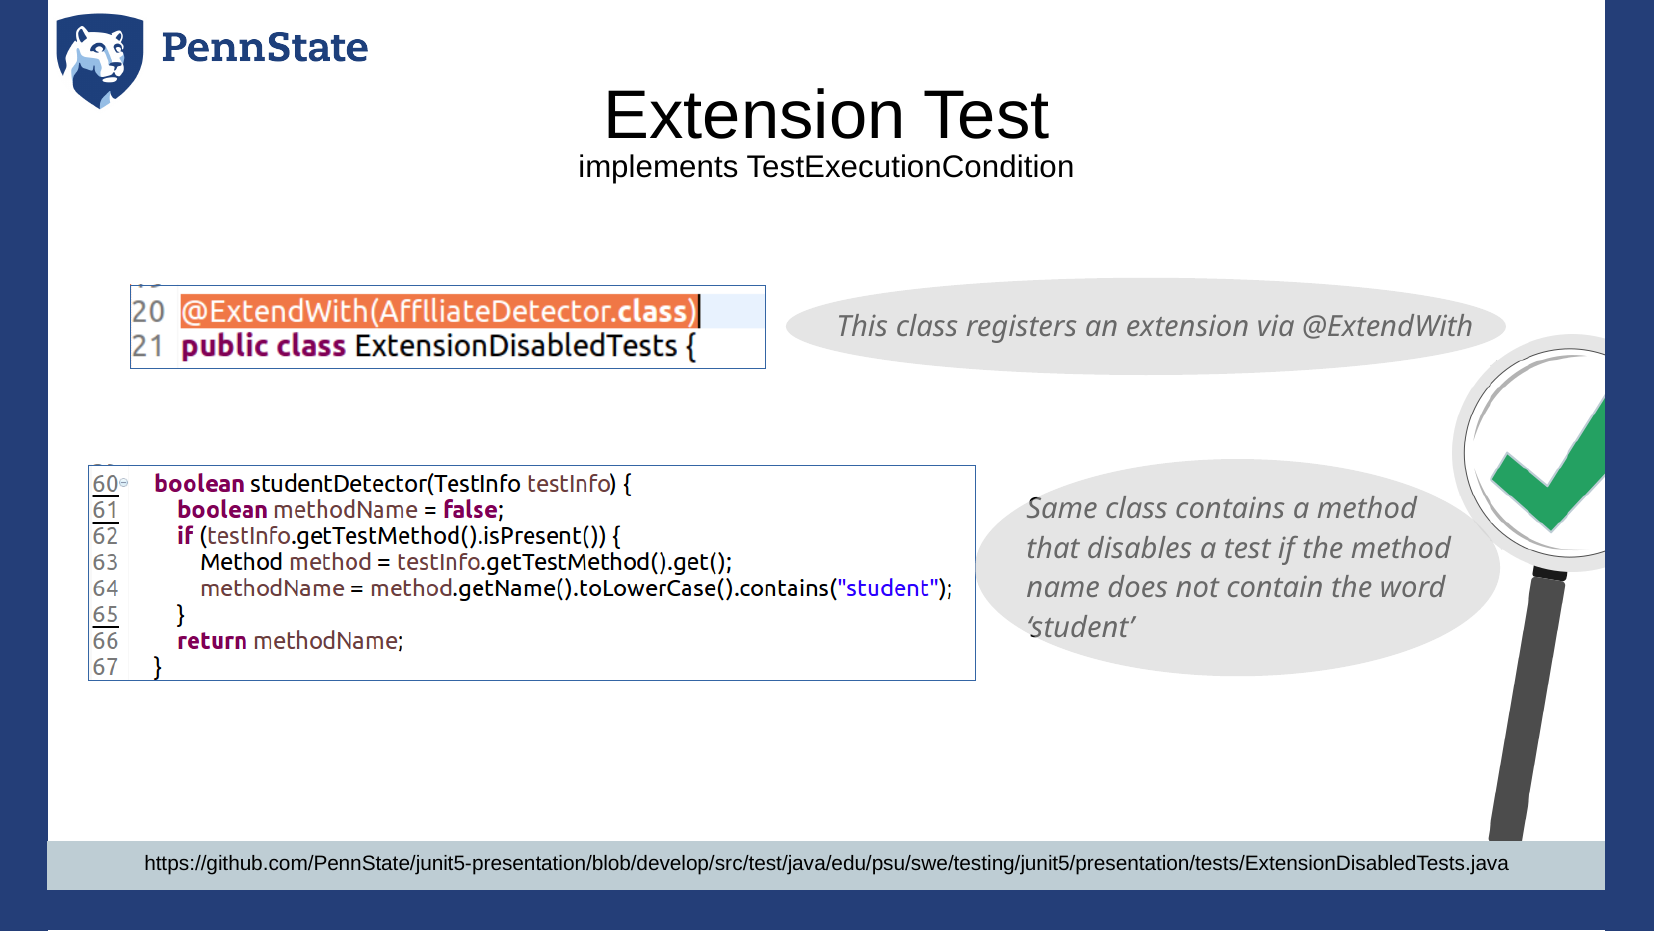

# Extension Test
implements TestExecutionCondition
This class registers an extension via @ExtendWith
Same class contains a method that disables a test if the method name does not contain the word ‘student’
https://github.com/PennState/junit5-presentation/blob/develop/src/test/java/edu/psu/swe/testing/junit5/presentation/tests/ExtensionDisabledTests.java